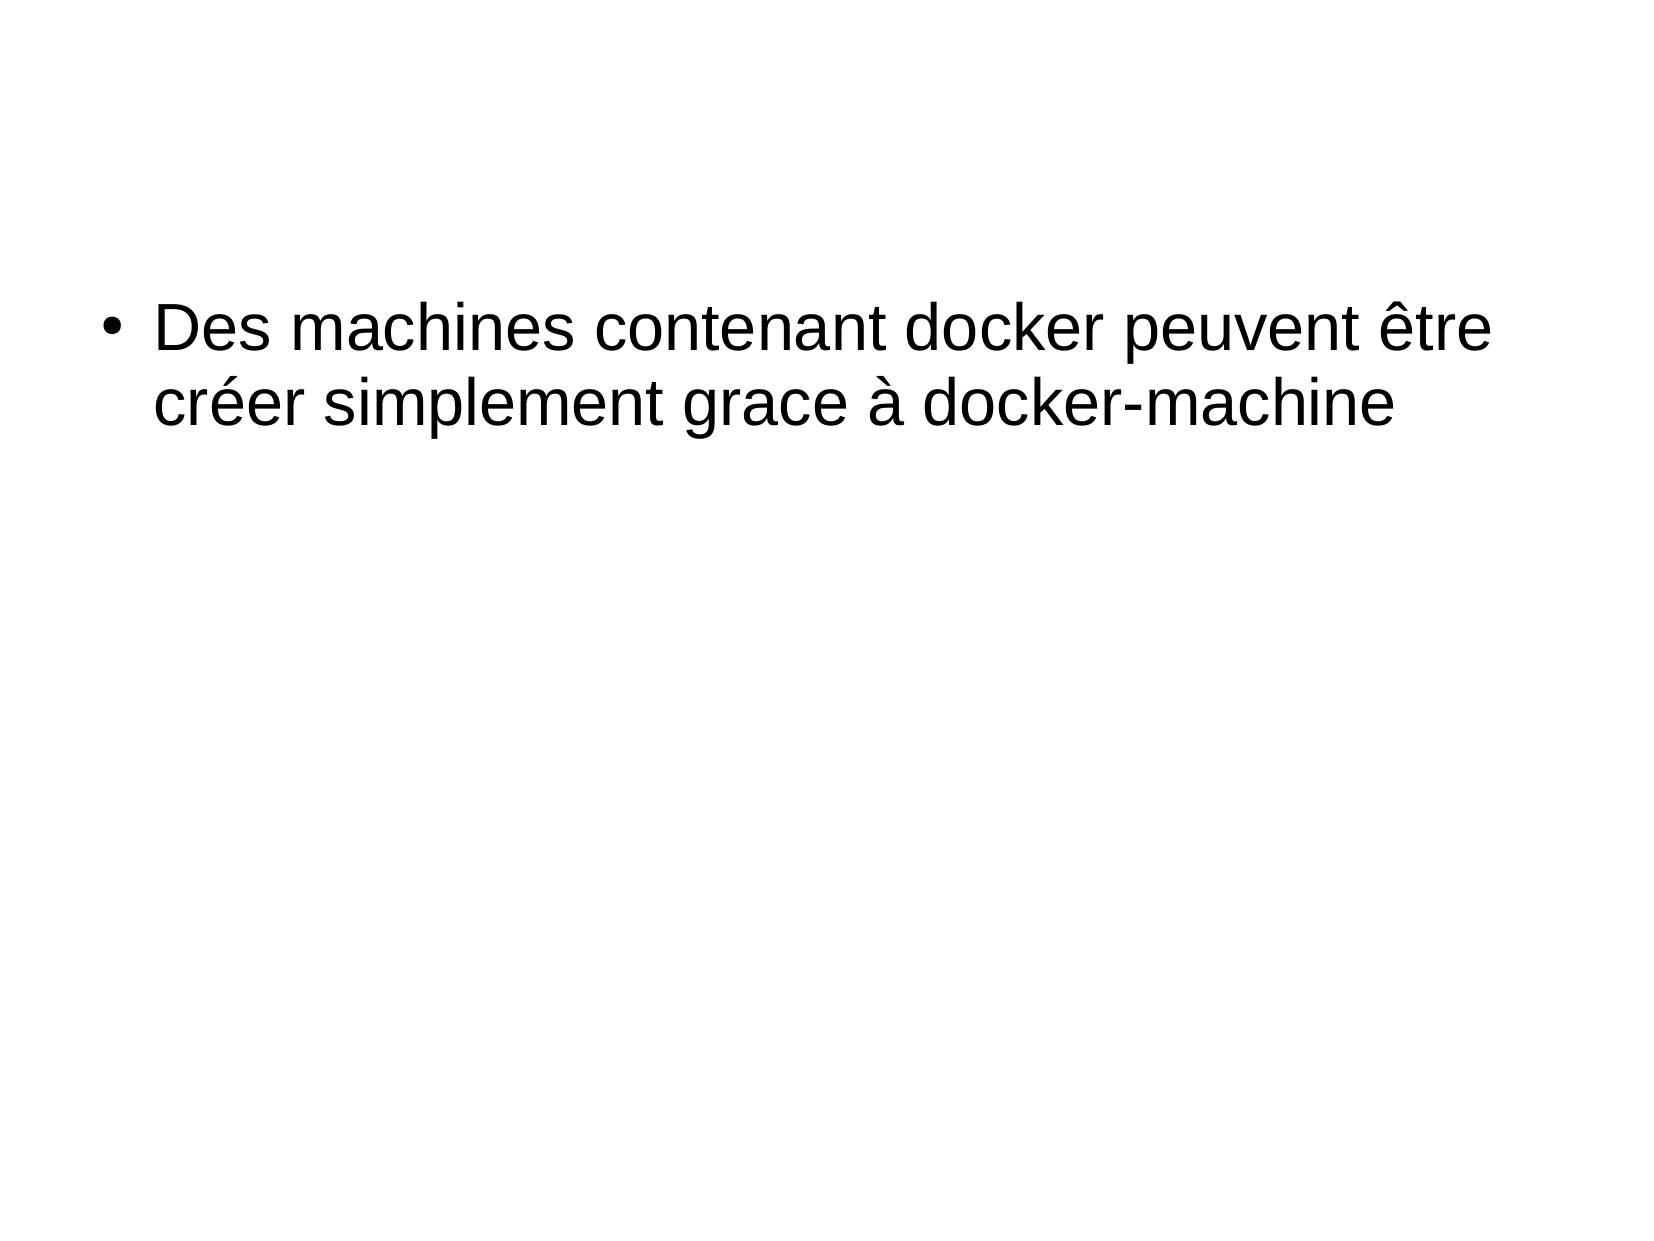

#
Des machines contenant docker peuvent être créer simplement grace à docker-machine